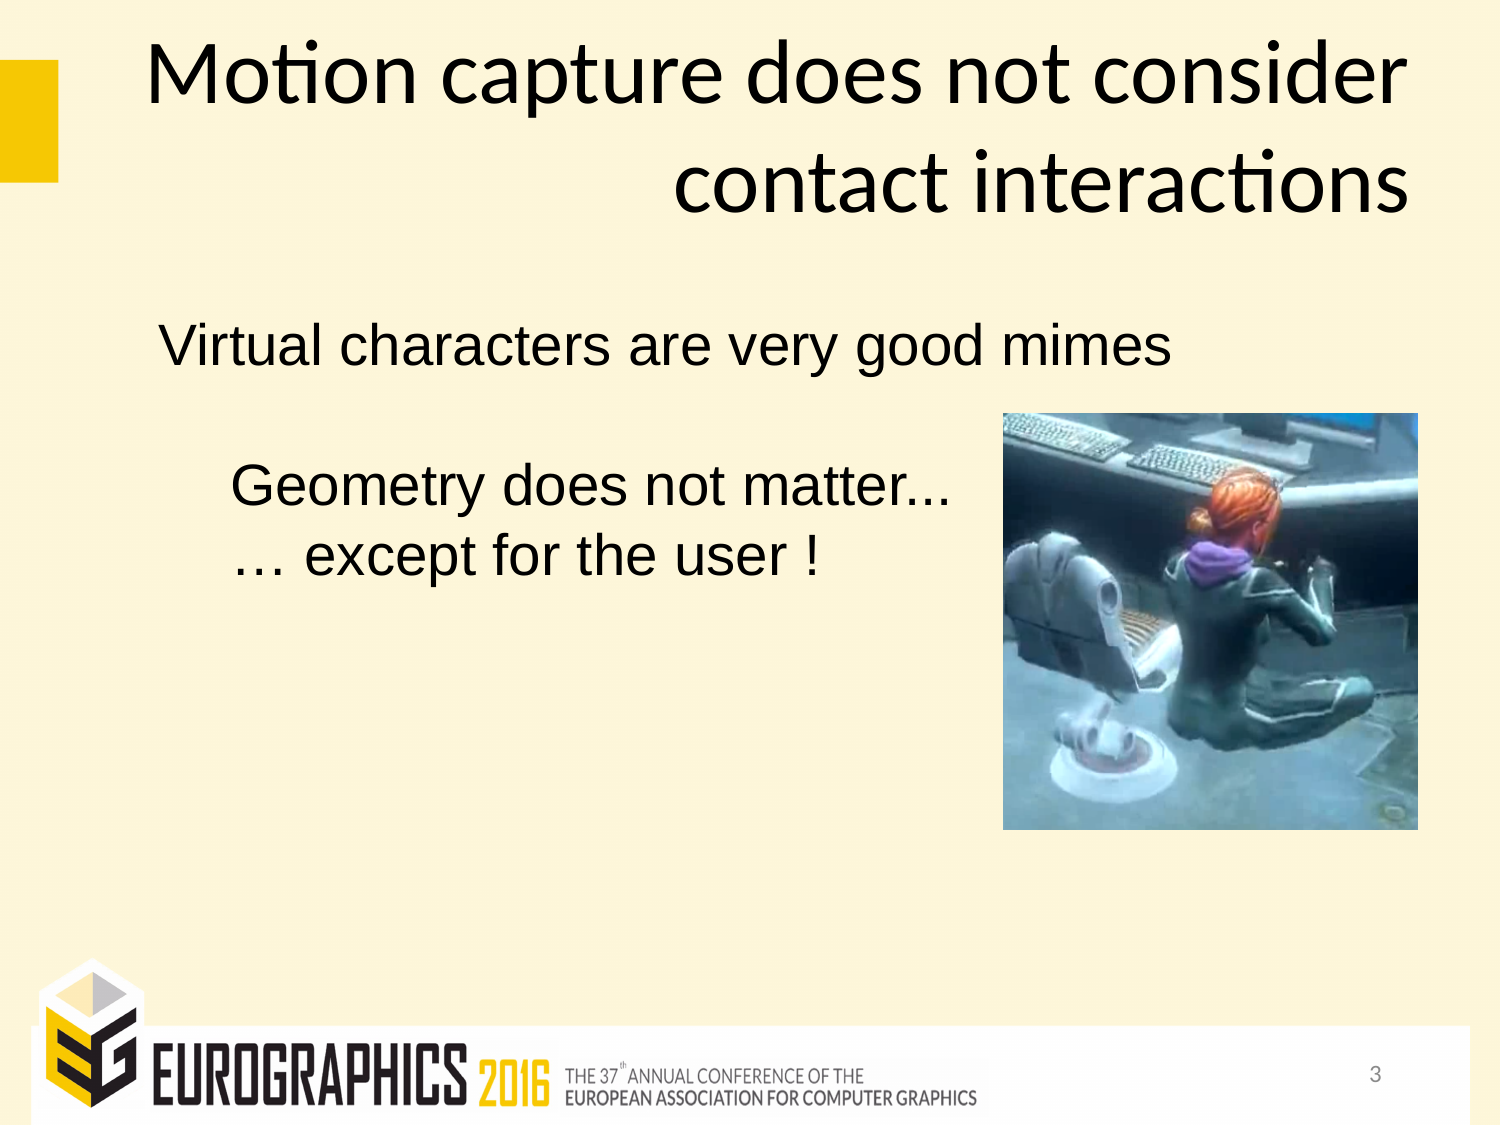

Motion capture does not consider contact interactions
Virtual characters are very good mimes
Geometry does not matter...
… except for the user !